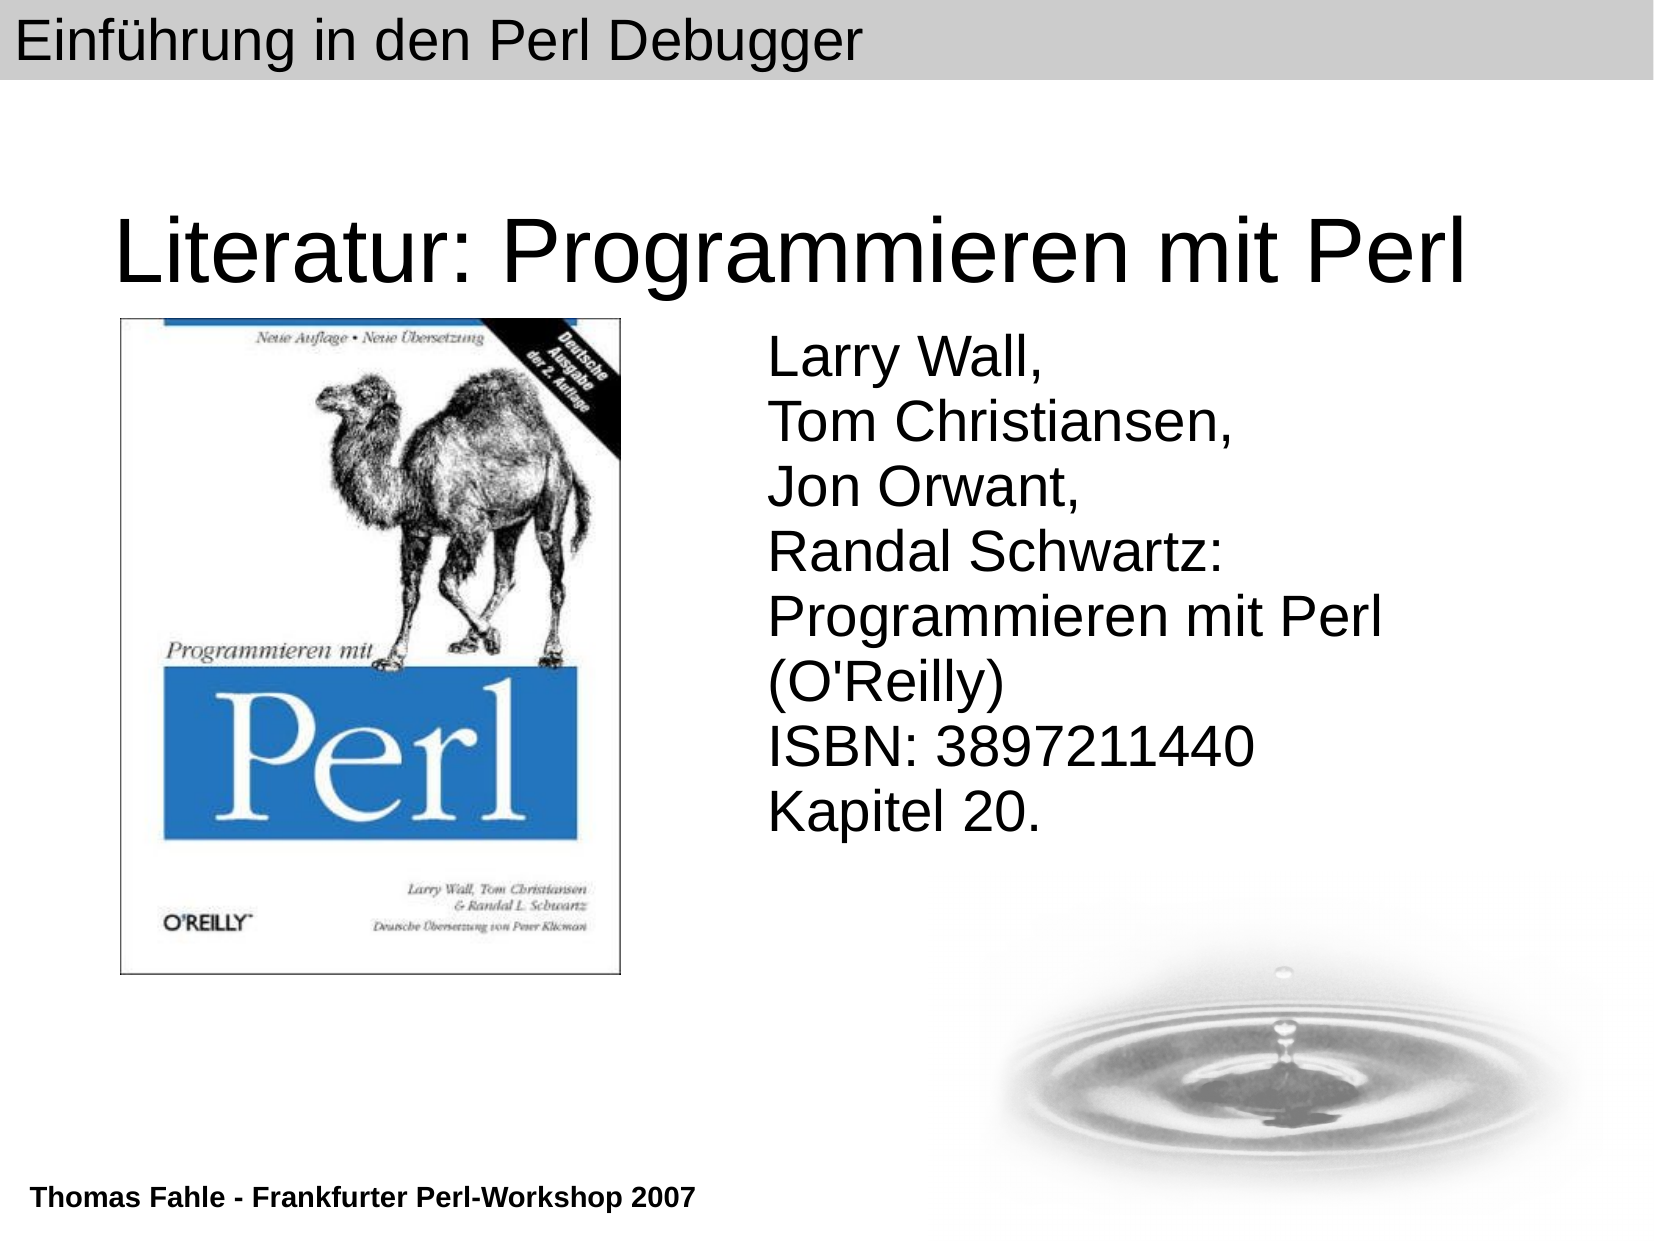

# Literatur: Programmieren mit Perl
Larry Wall,
Tom Christiansen,
Jon Orwant,
Randal Schwartz:
Programmieren mit Perl
(O'Reilly)
ISBN: 3897211440
Kapitel 20.